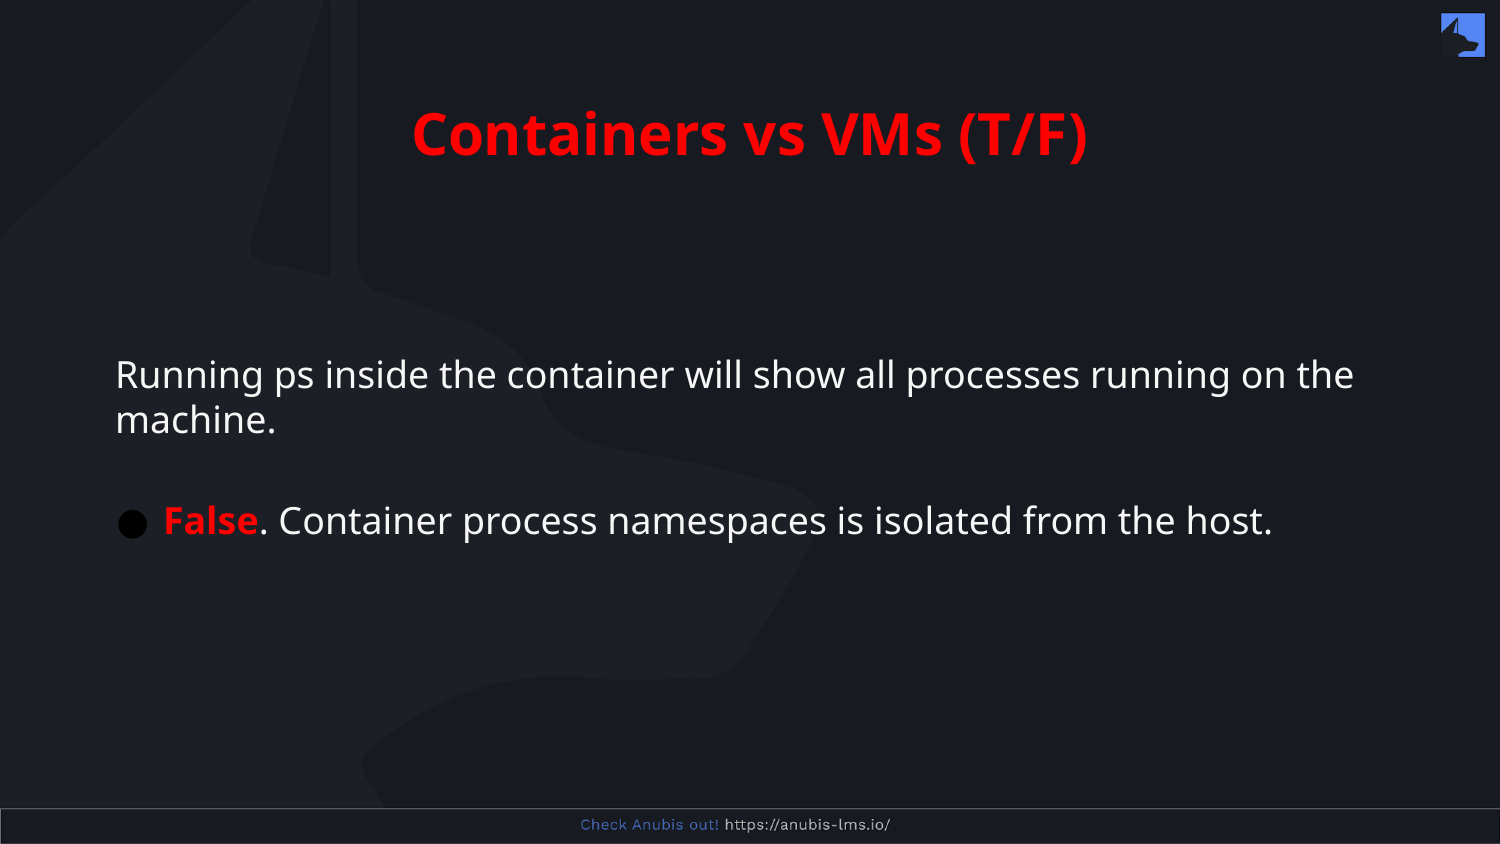

Containers vs VMs (T/F)
# Running ps inside the container will show all processes running on the machine.
False. Container process namespaces is isolated from the host.